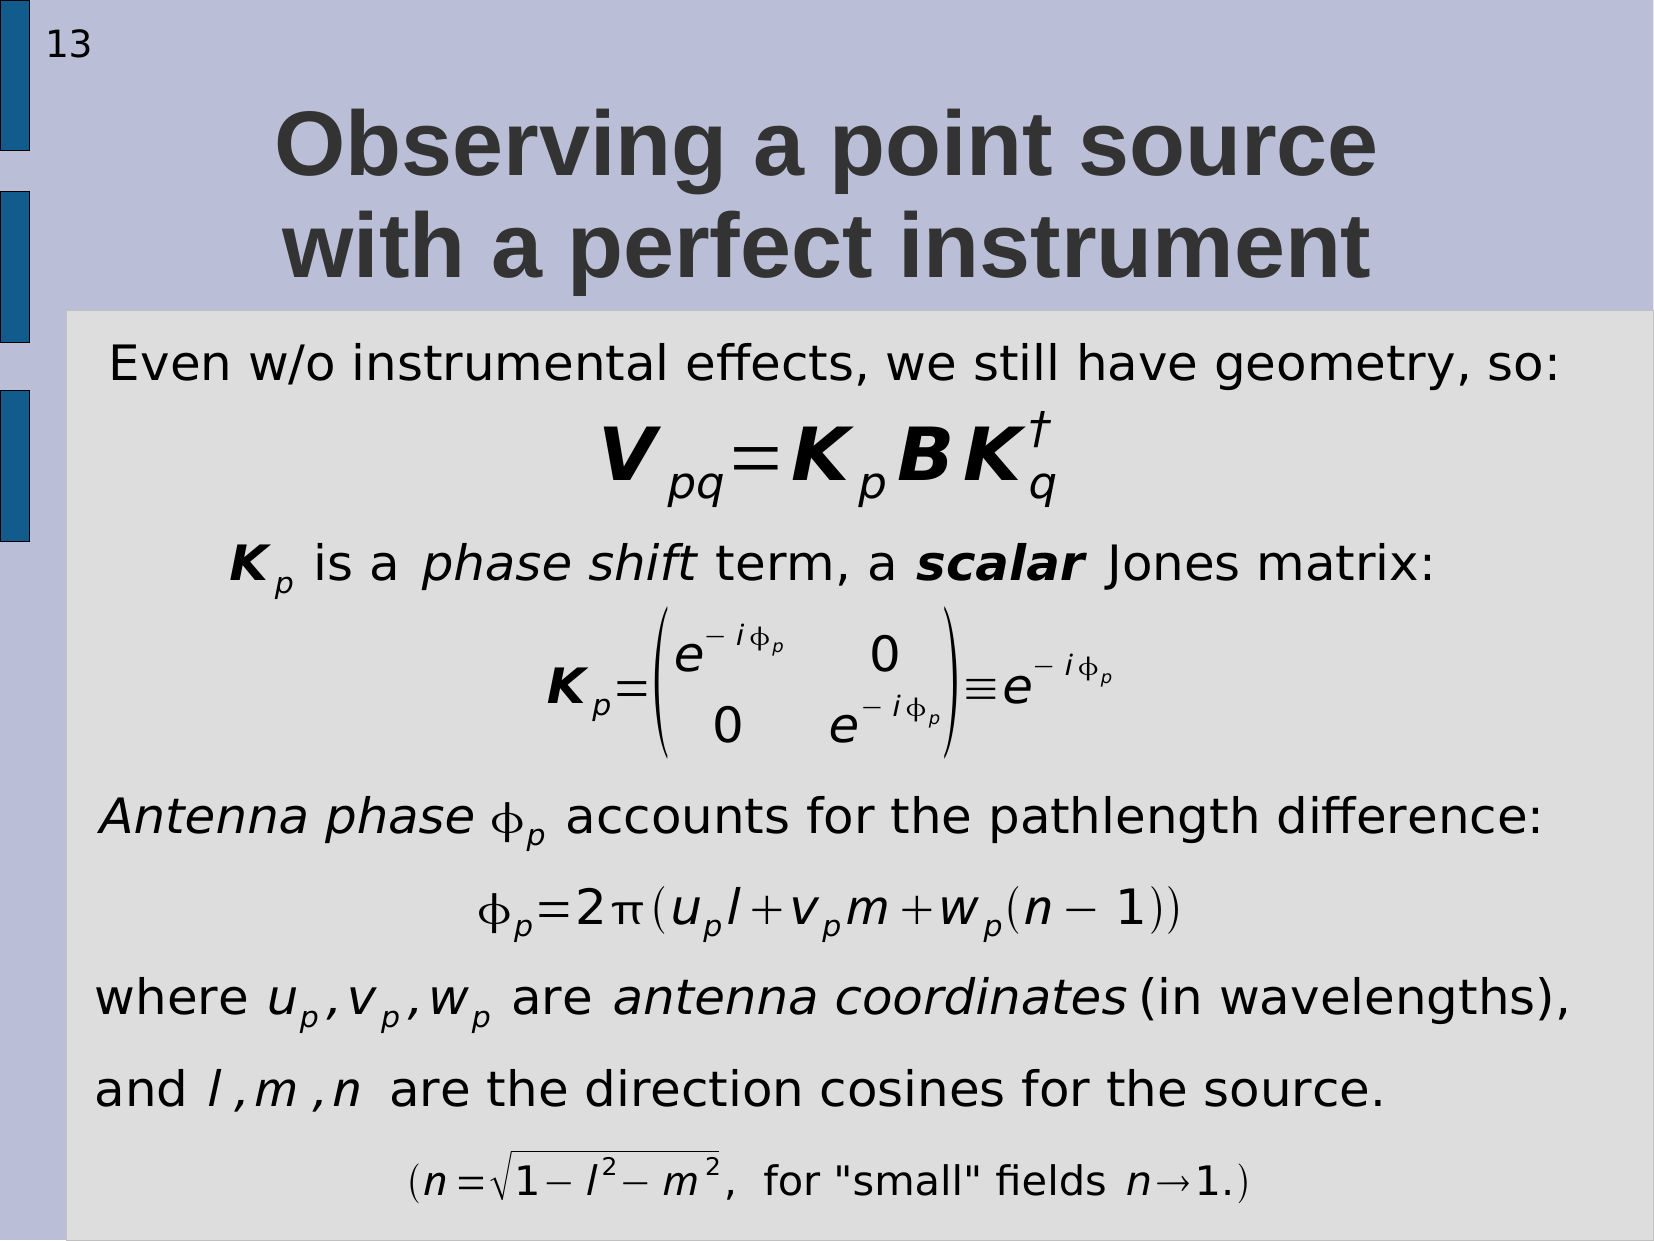

# Observing a point source with a perfect instrument